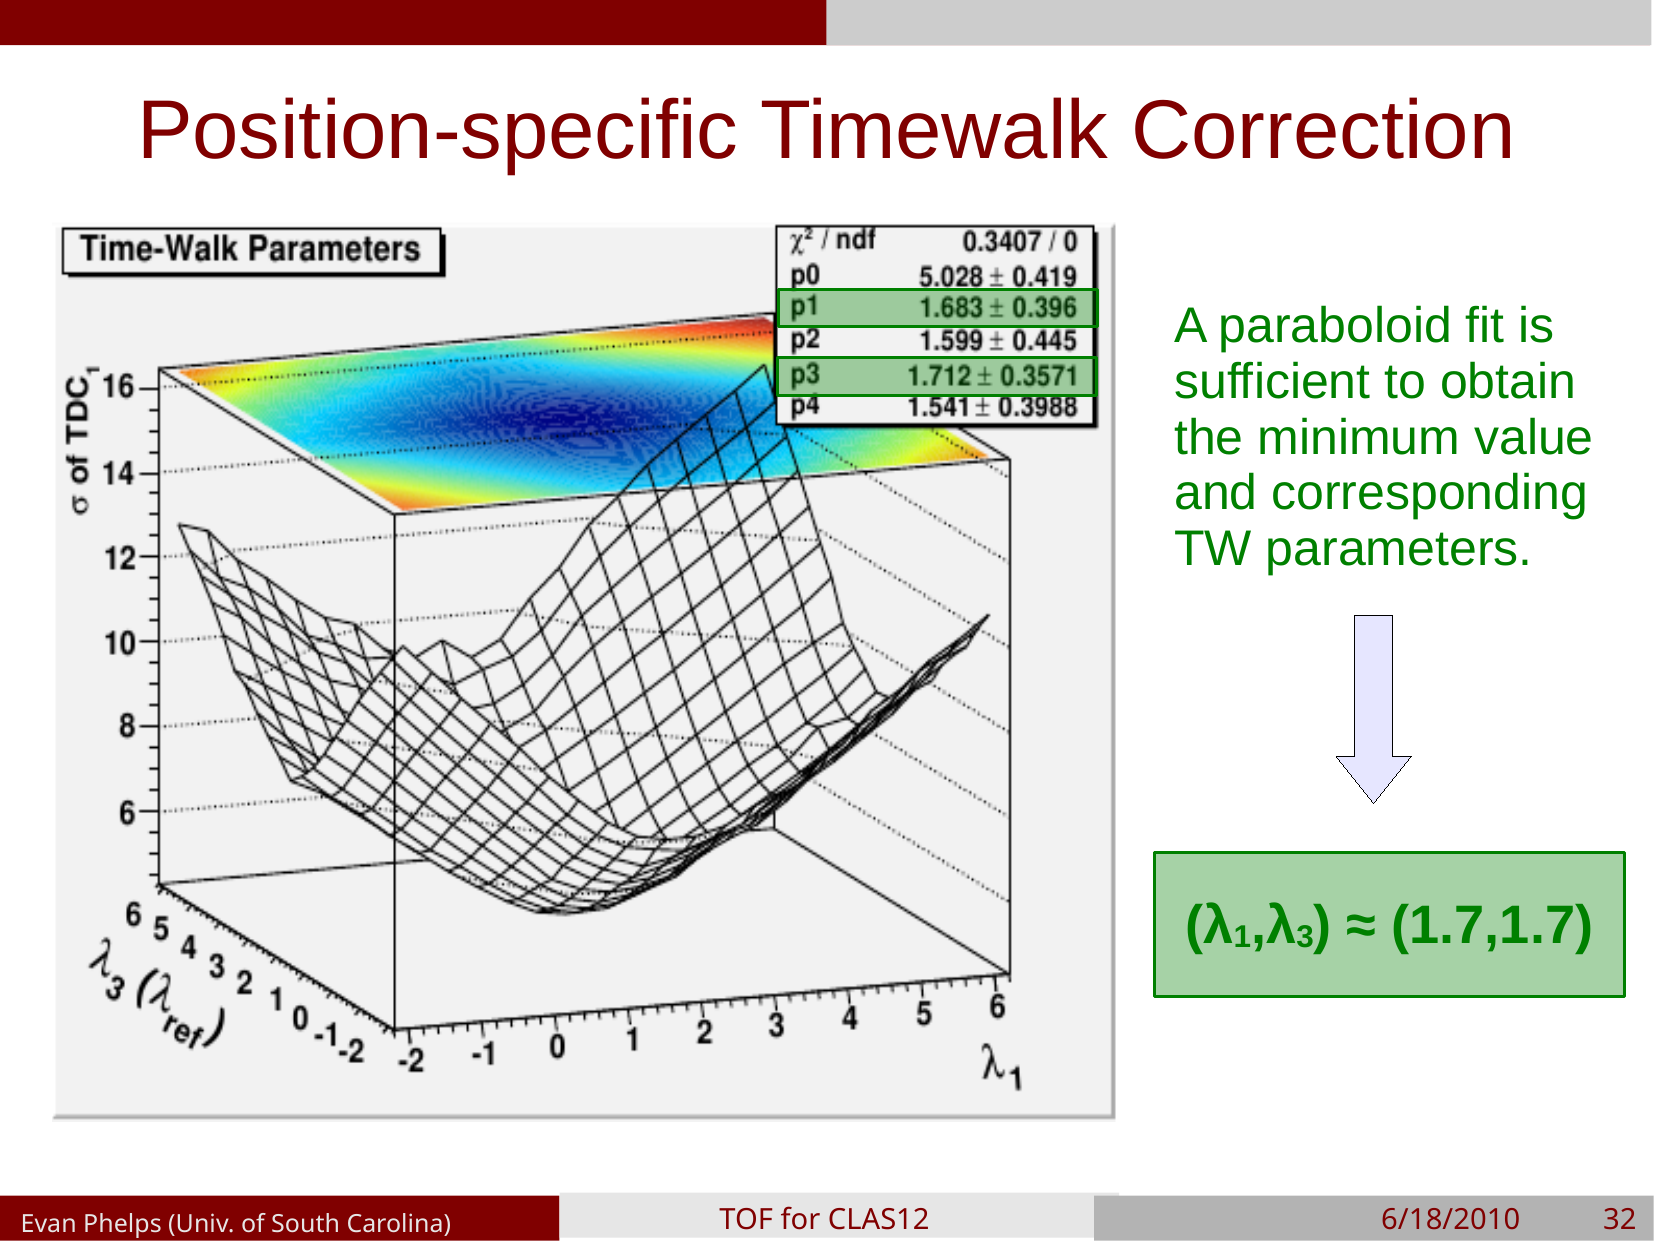

# Position-specific Timewalk Correction
A paraboloid fit is sufficient to obtain the minimum value and corresponding TW parameters.
(λ1,λ3) ≈ (1.7,1.7)
TOF for CLAS12
32